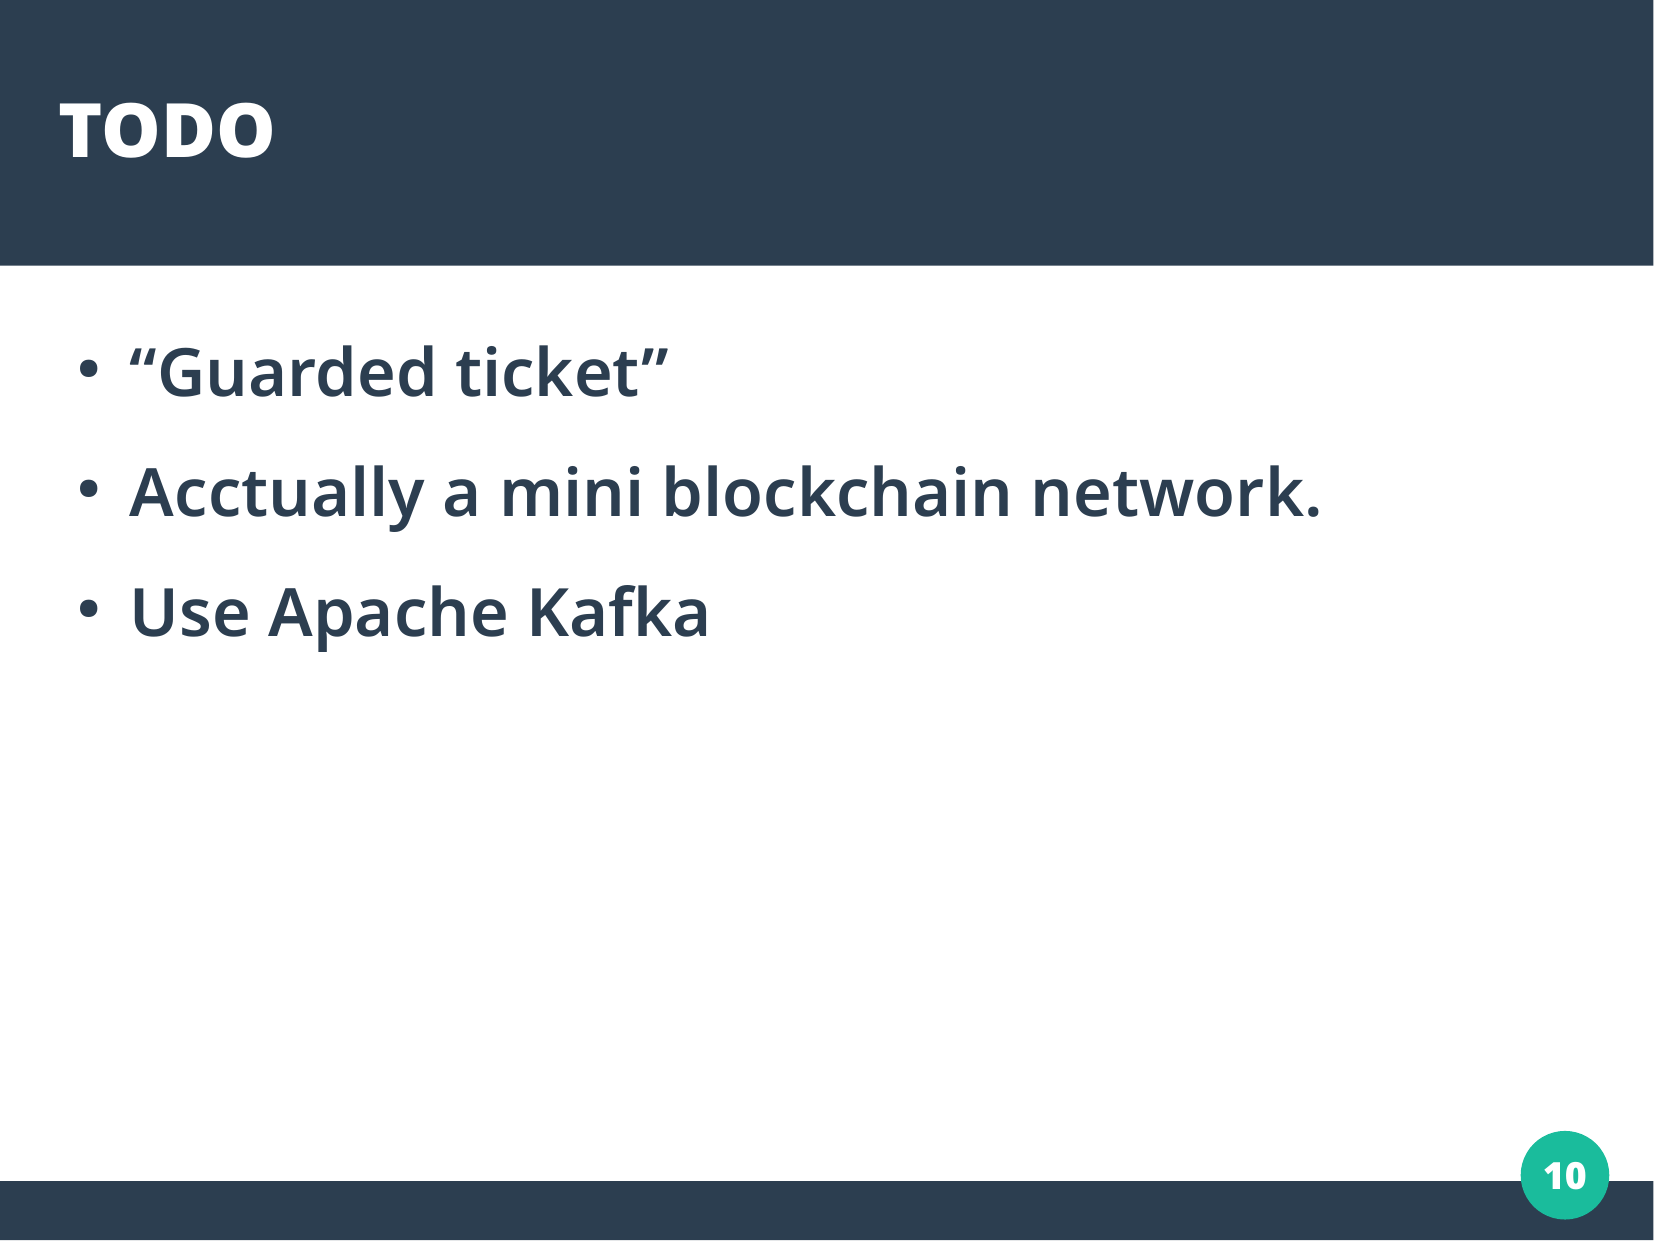

# TODO
“Guarded ticket”
Acctually a mini blockchain network.
Use Apache Kafka
10